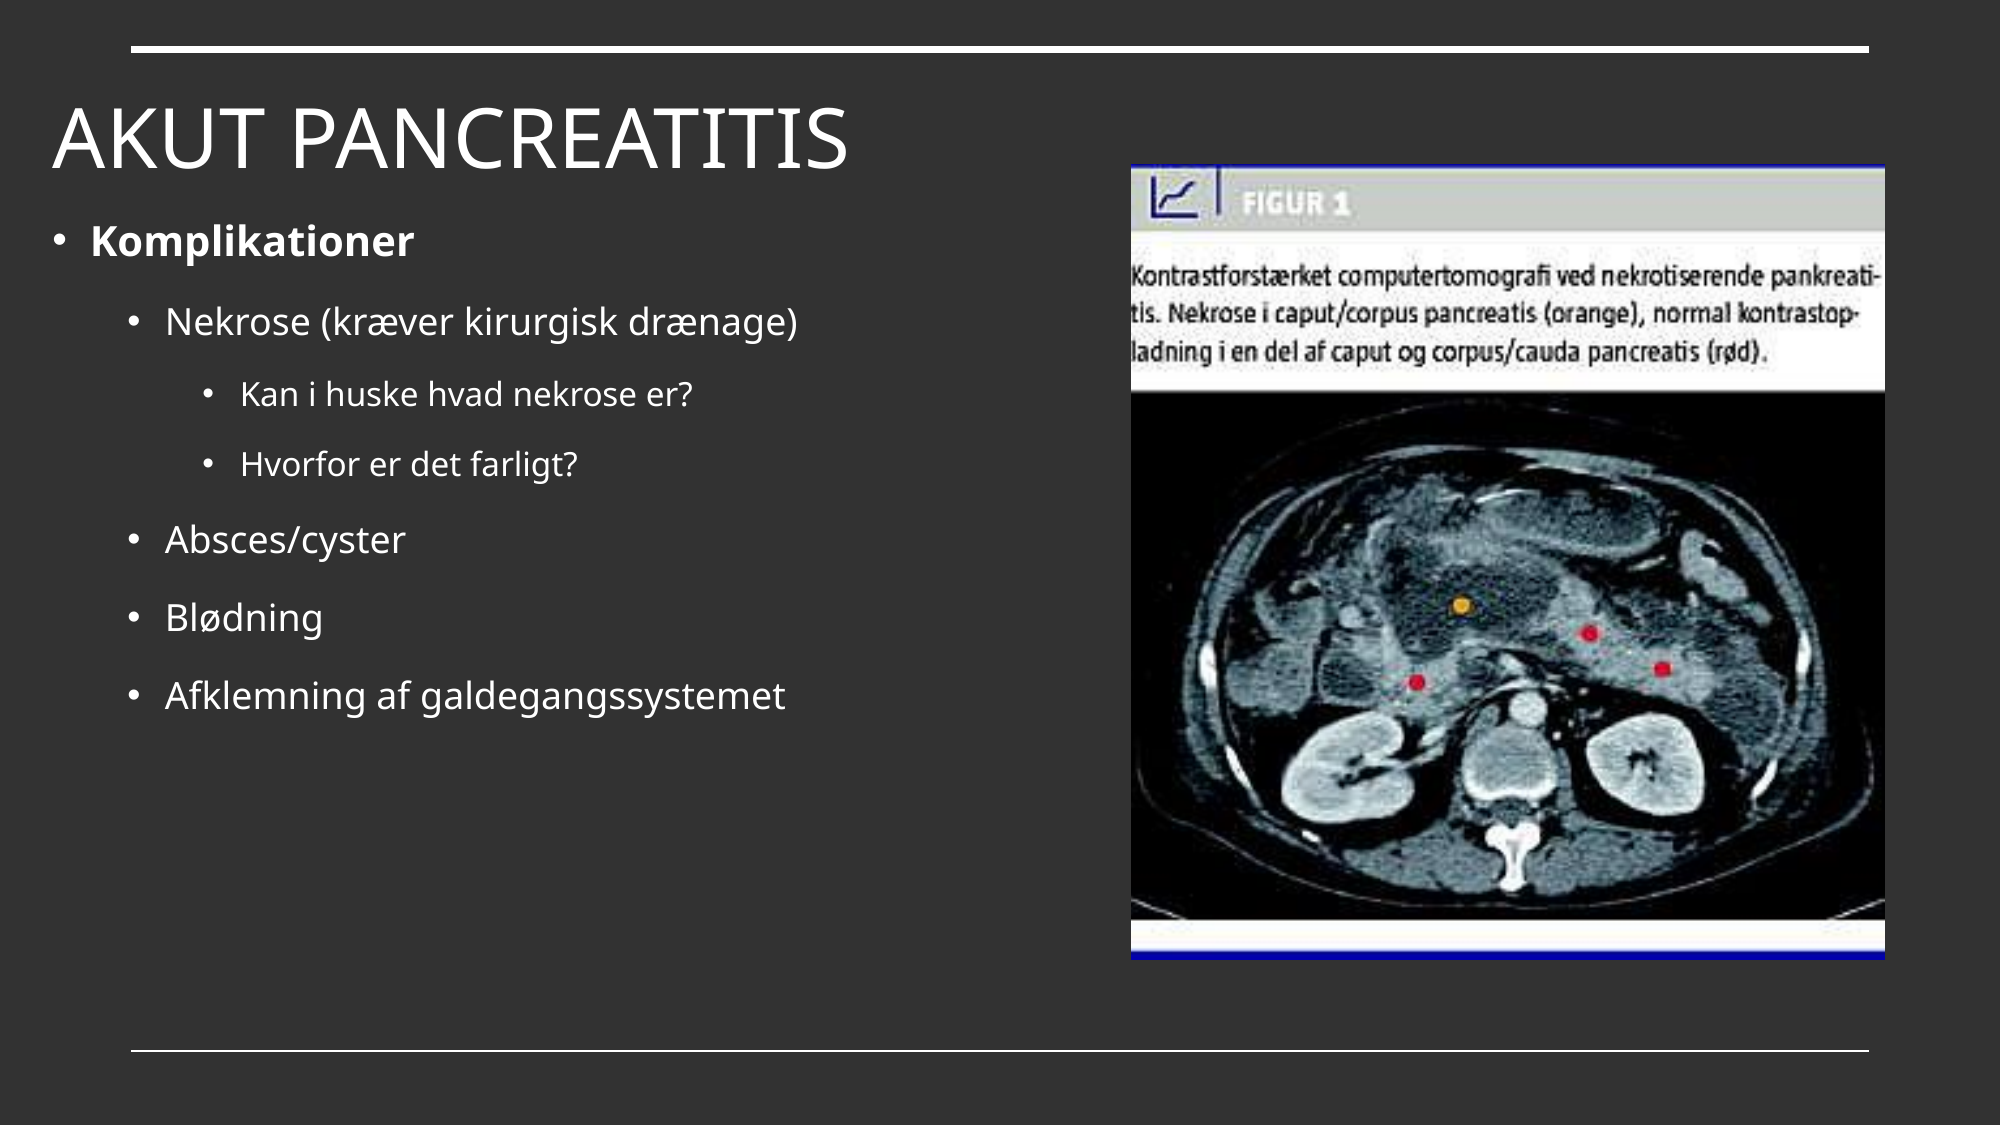

# Akut pancreatitis
Komplikationer
Nekrose (kræver kirurgisk drænage)
Kan i huske hvad nekrose er?
Hvorfor er det farligt?
Absces/cyster
Blødning
Afklemning af galdegangssystemet